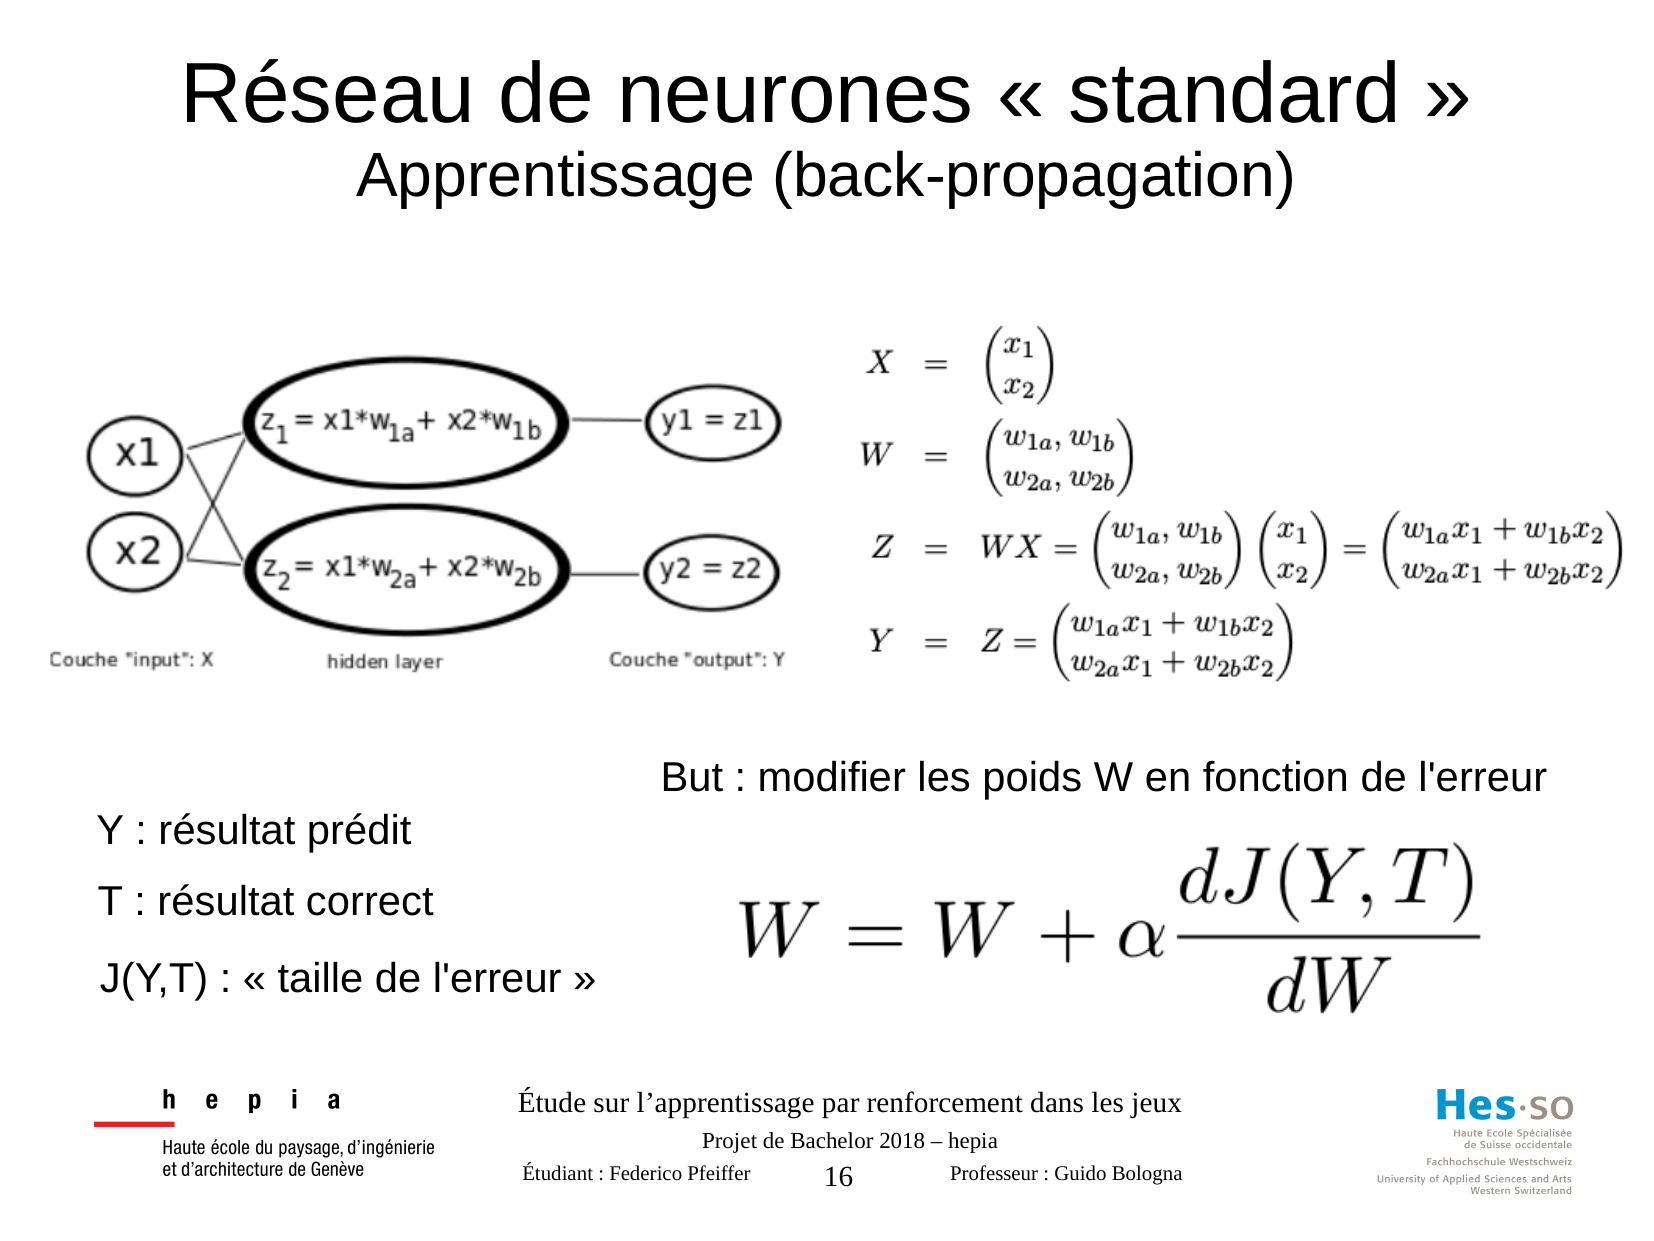

# Réseau de neurones « standard » Apprentissage (back-propagation)
But : modifier les poids W en fonction de l'erreur
Y : résultat prédit
T : résultat correct
J(Y,T) : « taille de l'erreur »
16